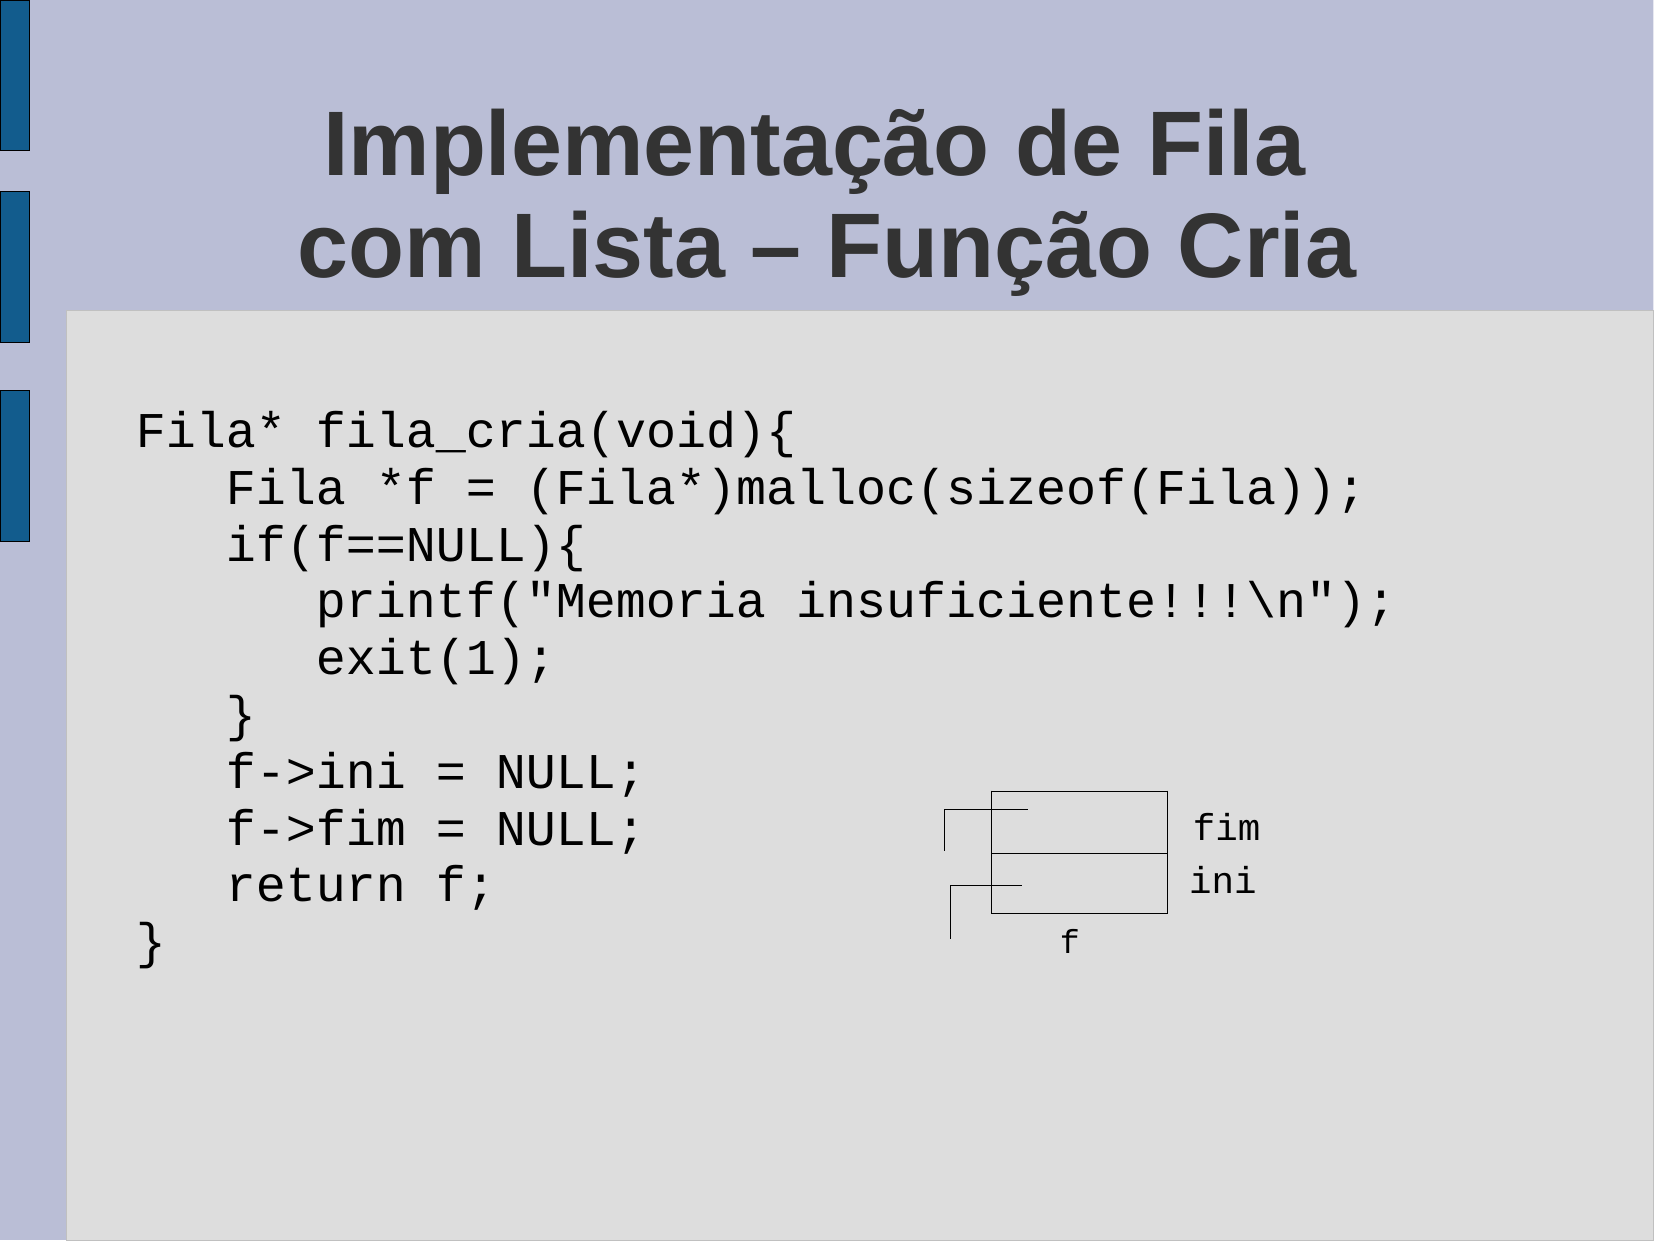

# Implementação de Fila com Lista – Função Cria
Fila* fila_cria(void){
 Fila *f = (Fila*)malloc(sizeof(Fila));
 if(f==NULL){
 printf("Memoria insuficiente!!!\n");
 exit(1);
 }
 f->ini = NULL;
 f->fim = NULL;
 return f;
}
ini
fim
f